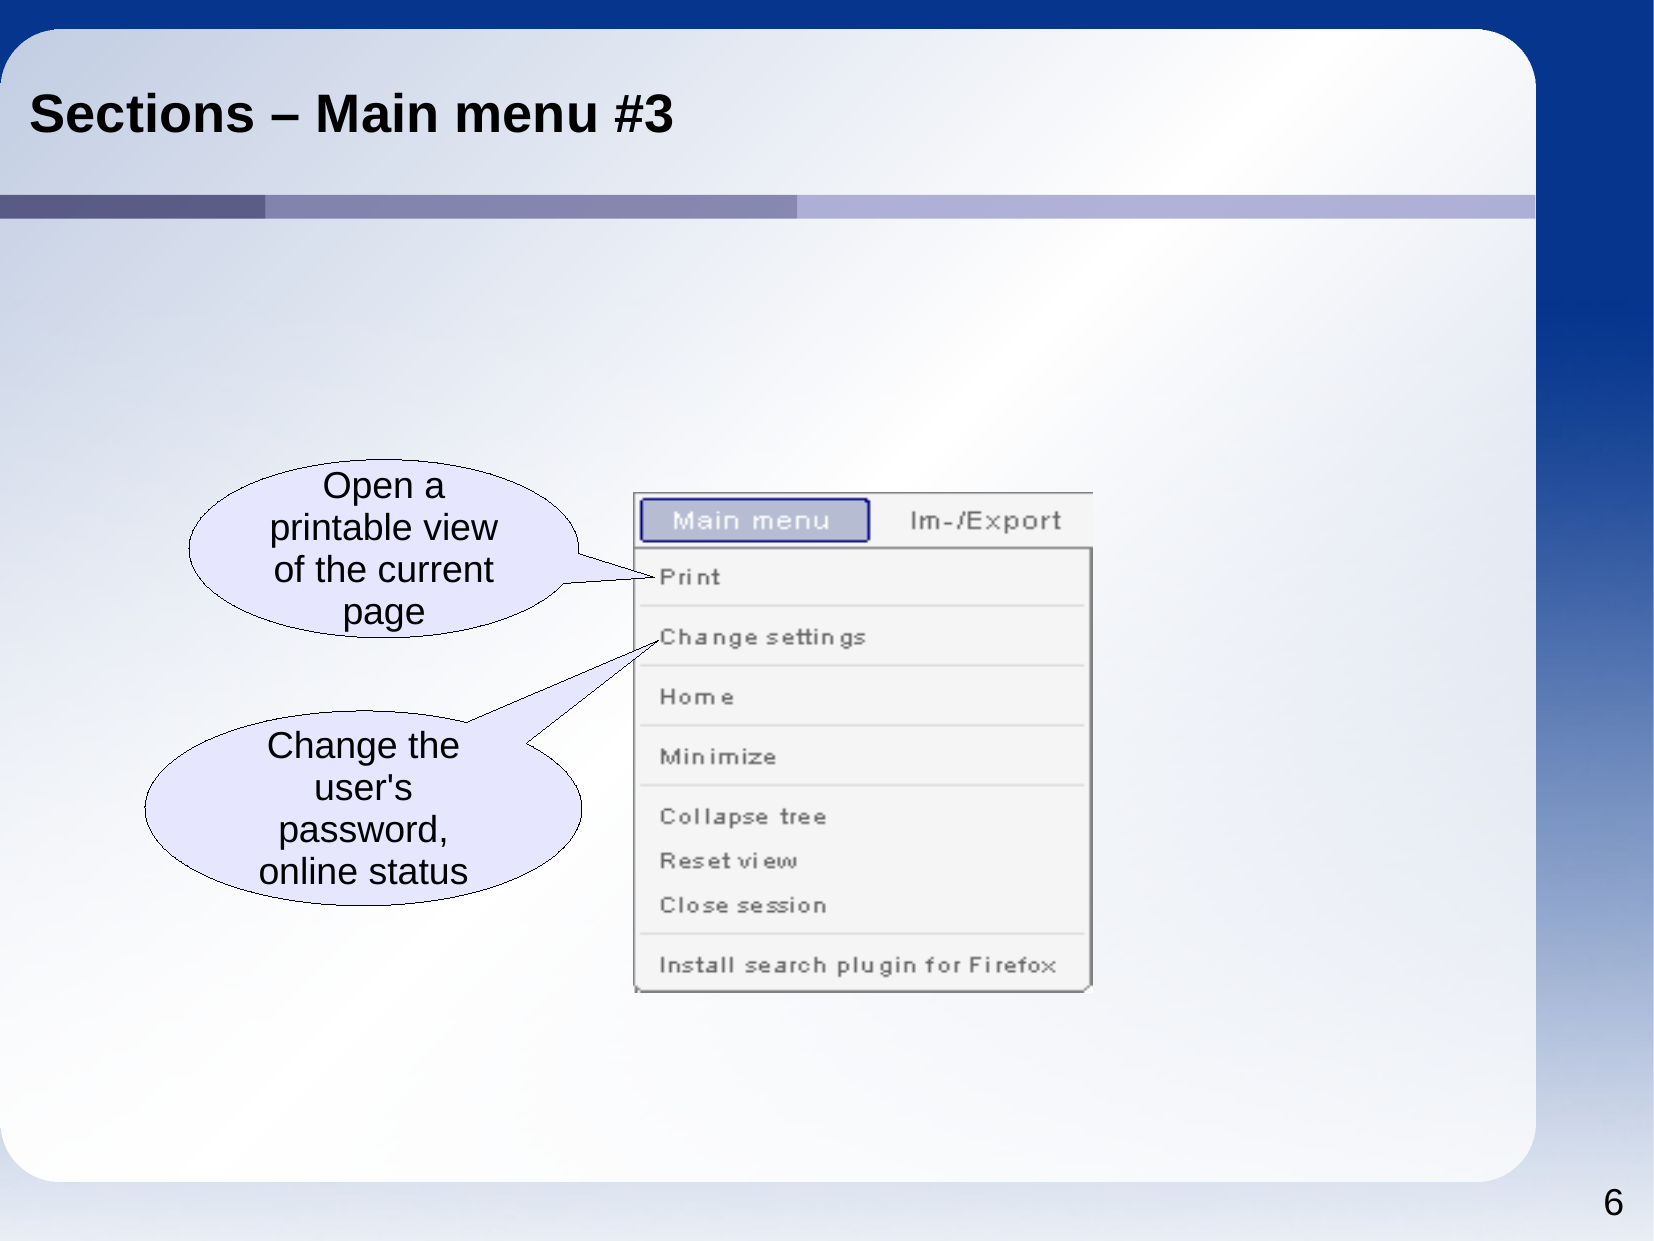

# Sections – Main menu #3
Open a printable view of the current page
Change the user's password, online status
6